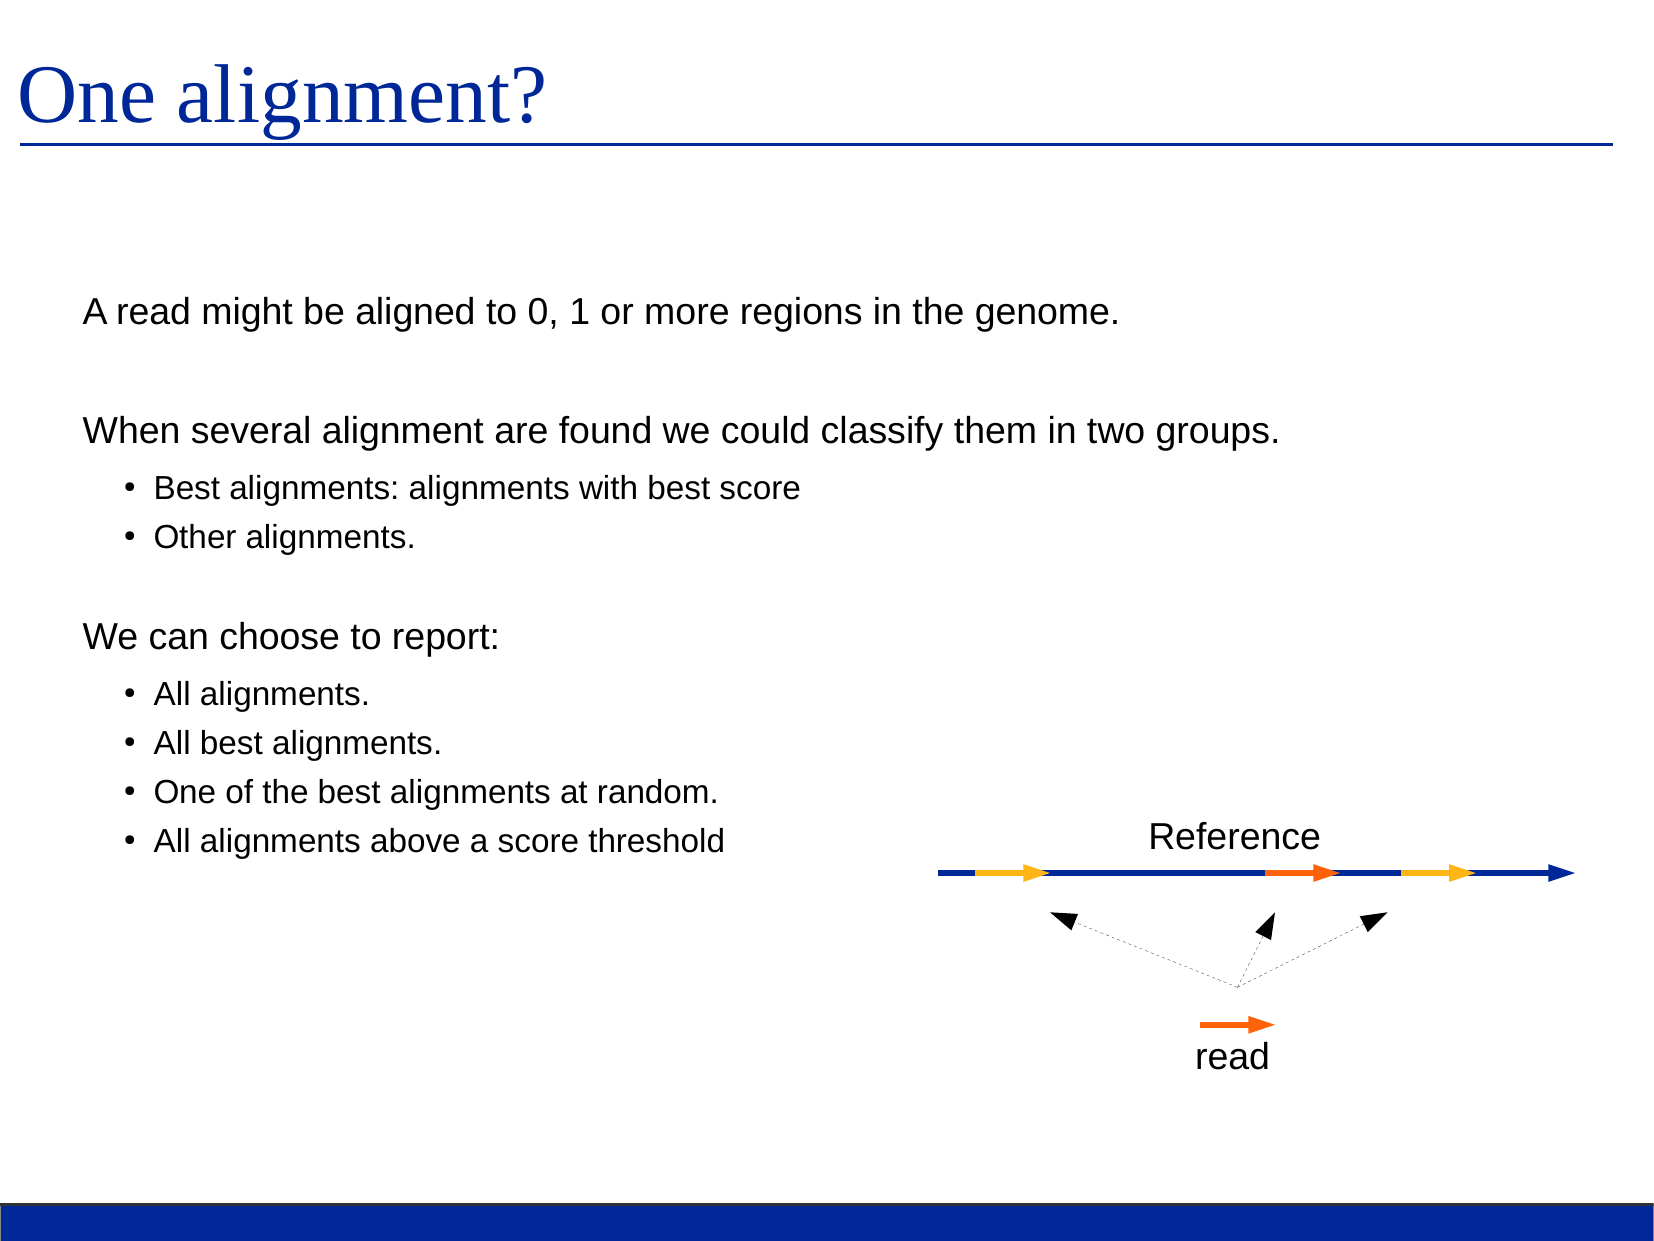

# One alignment?
A read might be aligned to 0, 1 or more regions in the genome.
When several alignment are found we could classify them in two groups.
Best alignments: alignments with best score
Other alignments.
We can choose to report:
All alignments.
All best alignments.
One of the best alignments at random.
All alignments above a score threshold
Reference
read